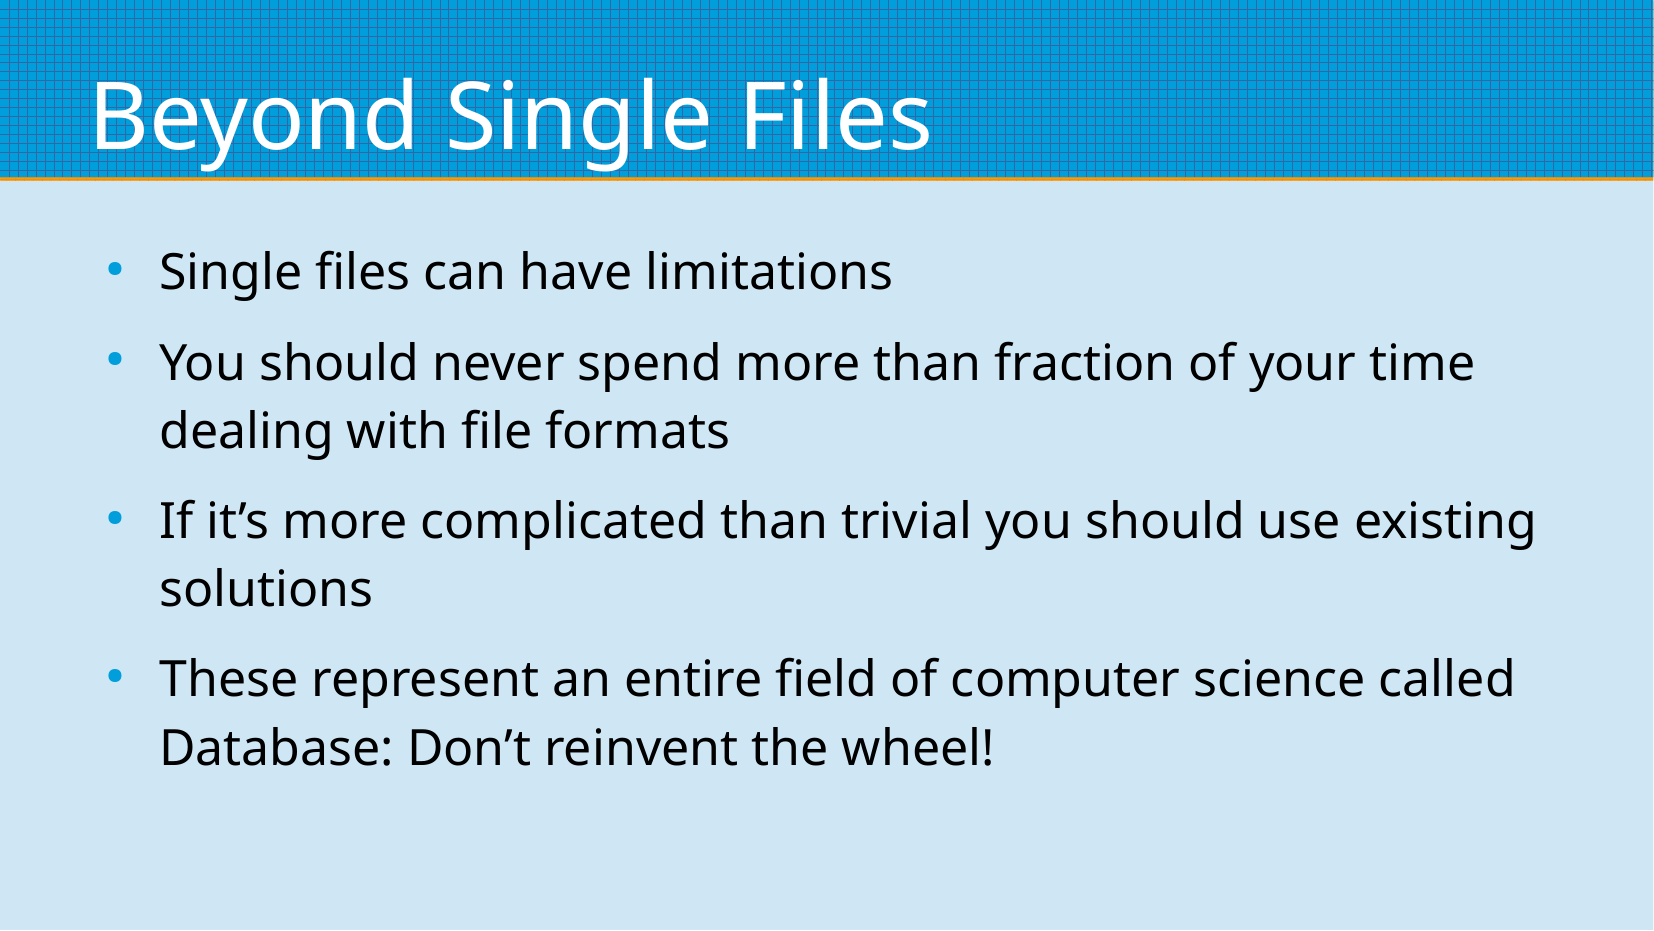

# Beyond Single Files
Single files can have limitations
You should never spend more than fraction of your time dealing with file formats
If it’s more complicated than trivial you should use existing solutions
These represent an entire field of computer science called Database: Don’t reinvent the wheel!